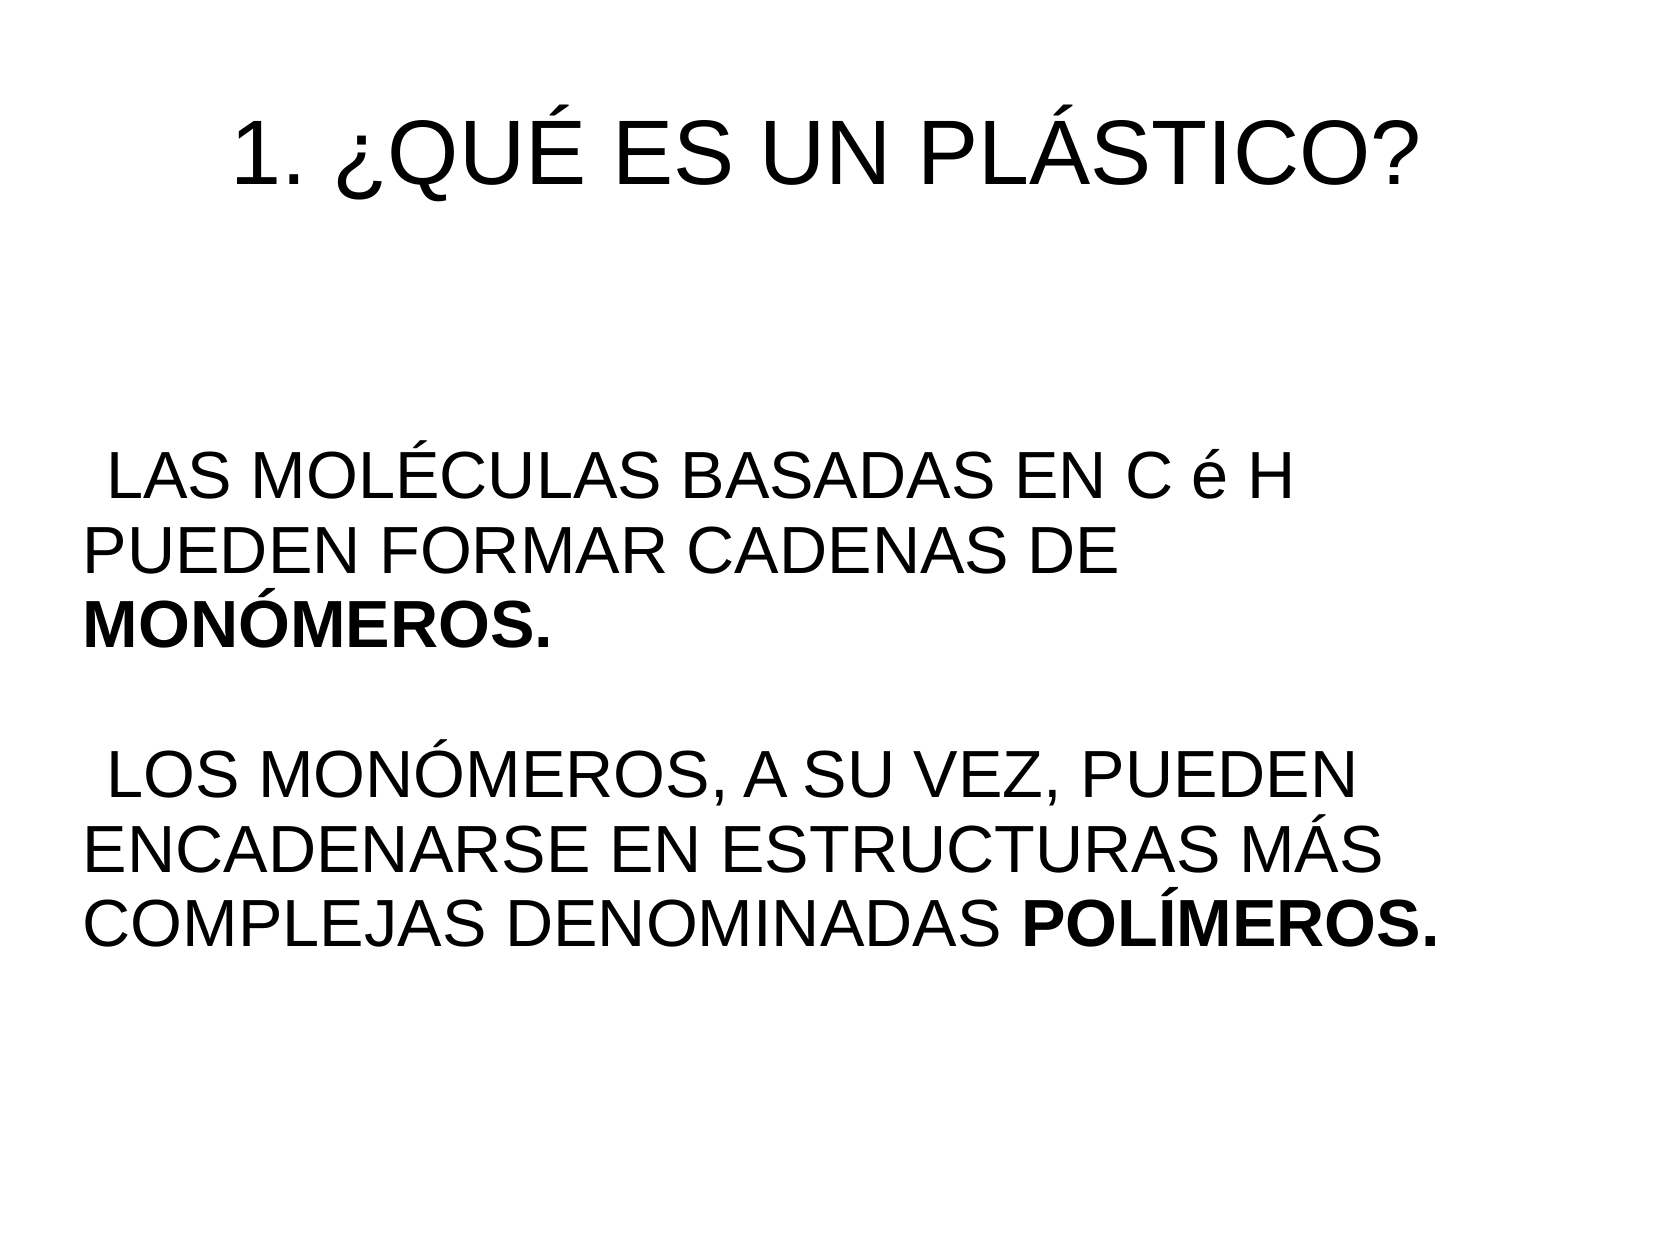

1. ¿QUÉ ES UN PLÁSTICO?
# LAS MOLÉCULAS BASADAS EN C é H PUEDEN FORMAR CADENAS DE MONÓMEROS.
LOS MONÓMEROS, A SU VEZ, PUEDEN ENCADENARSE EN ESTRUCTURAS MÁS COMPLEJAS DENOMINADAS POLÍMEROS.